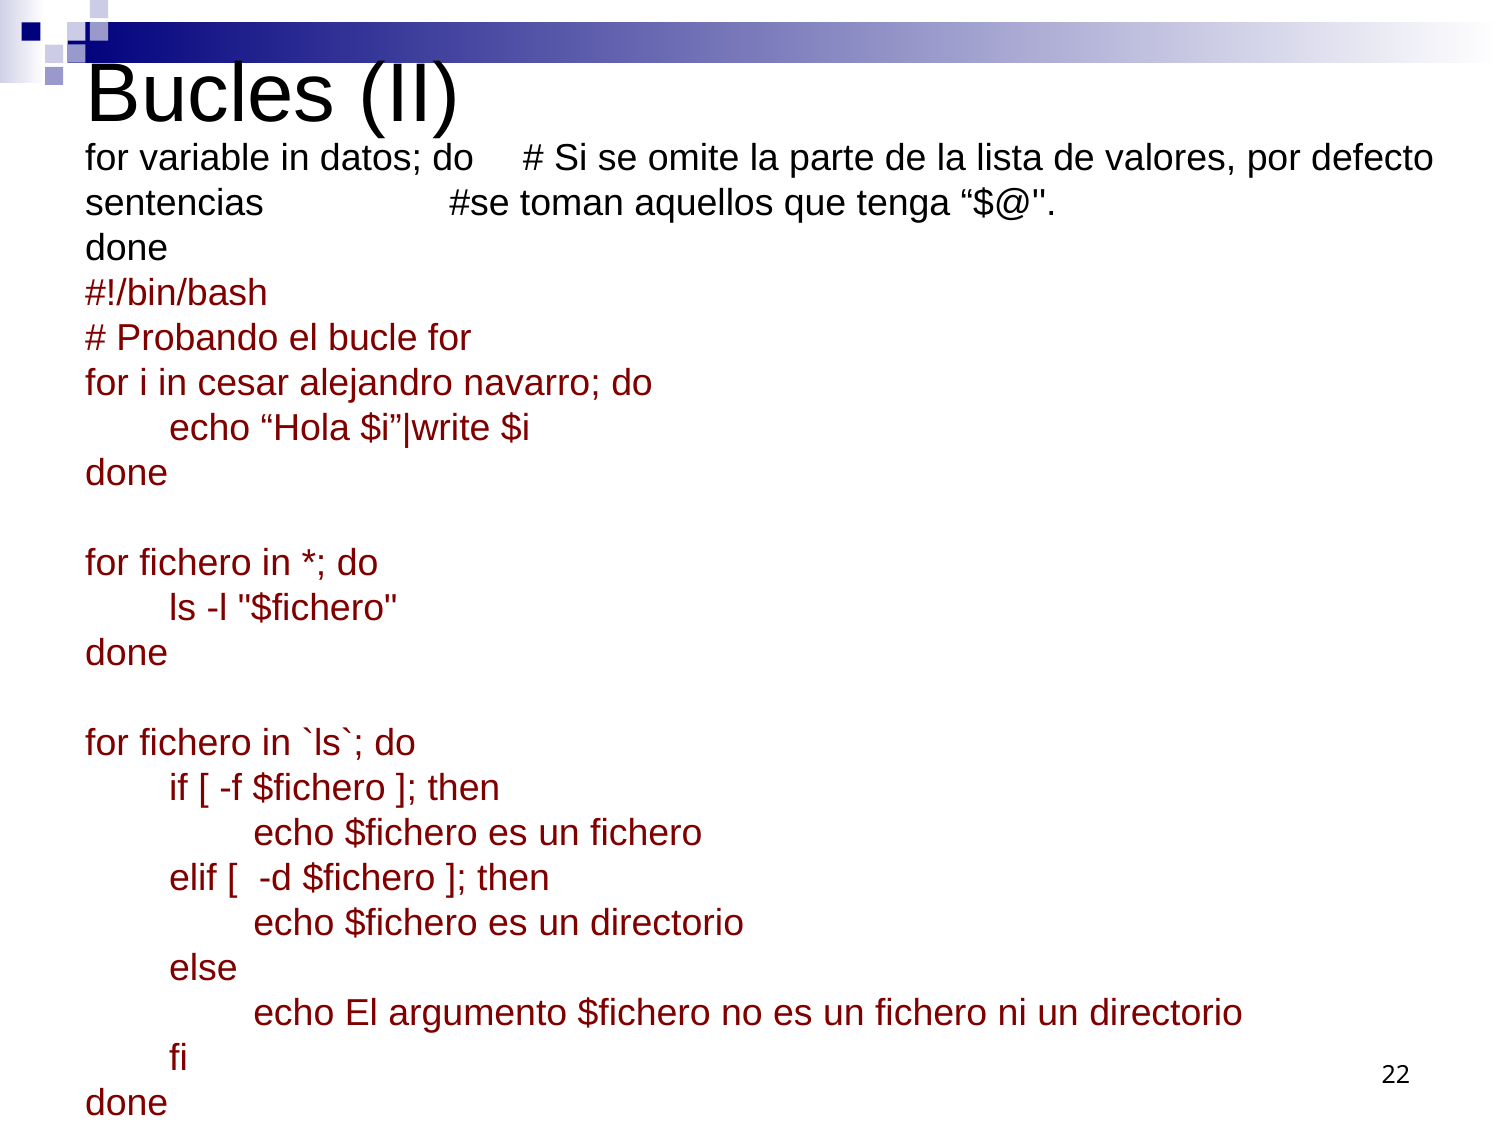

Bucles (II)
for variable in datos; do	# Si se omite la parte de la lista de valores, por defecto 	sentencias			#se toman aquellos que tenga “$@''.
done
#!/bin/bash
# Probando el bucle for
for i in cesar alejandro navarro; do
 echo “Hola $i”|write $i
done
for fichero in *; do
 ls -l "$fichero"
done
for fichero in `ls`; do
 if [ -f $fichero ]; then
 echo $fichero es un fichero
 elif [ -d $fichero ]; then
 echo $fichero es un directorio
 else
 echo El argumento $fichero no es un fichero ni un directorio
 fi
done